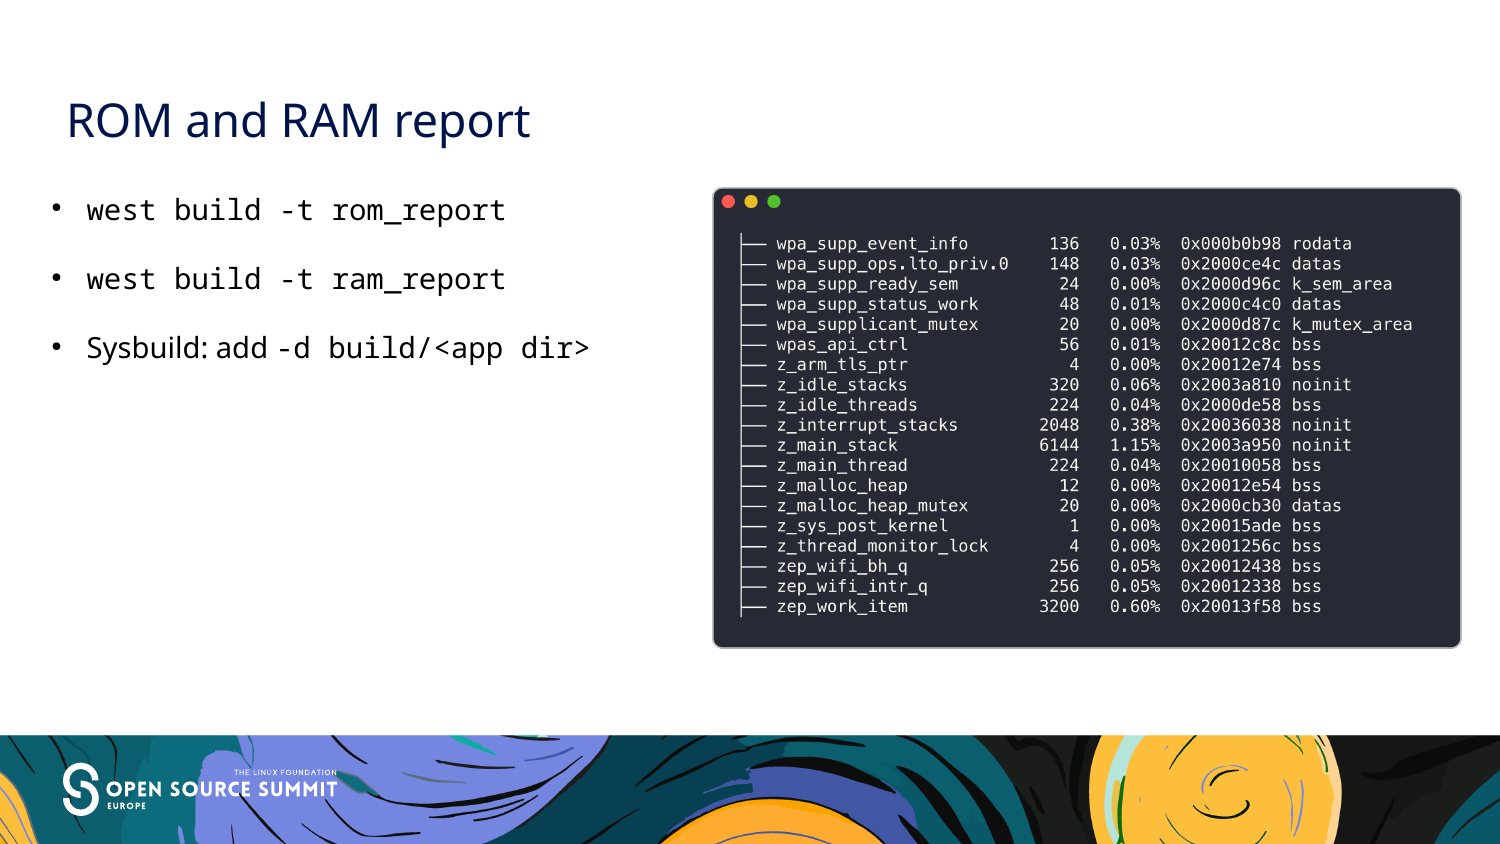

# ROM and RAM report
west build -t rom_report
west build -t ram_report
Sysbuild: add -d build/<app dir>